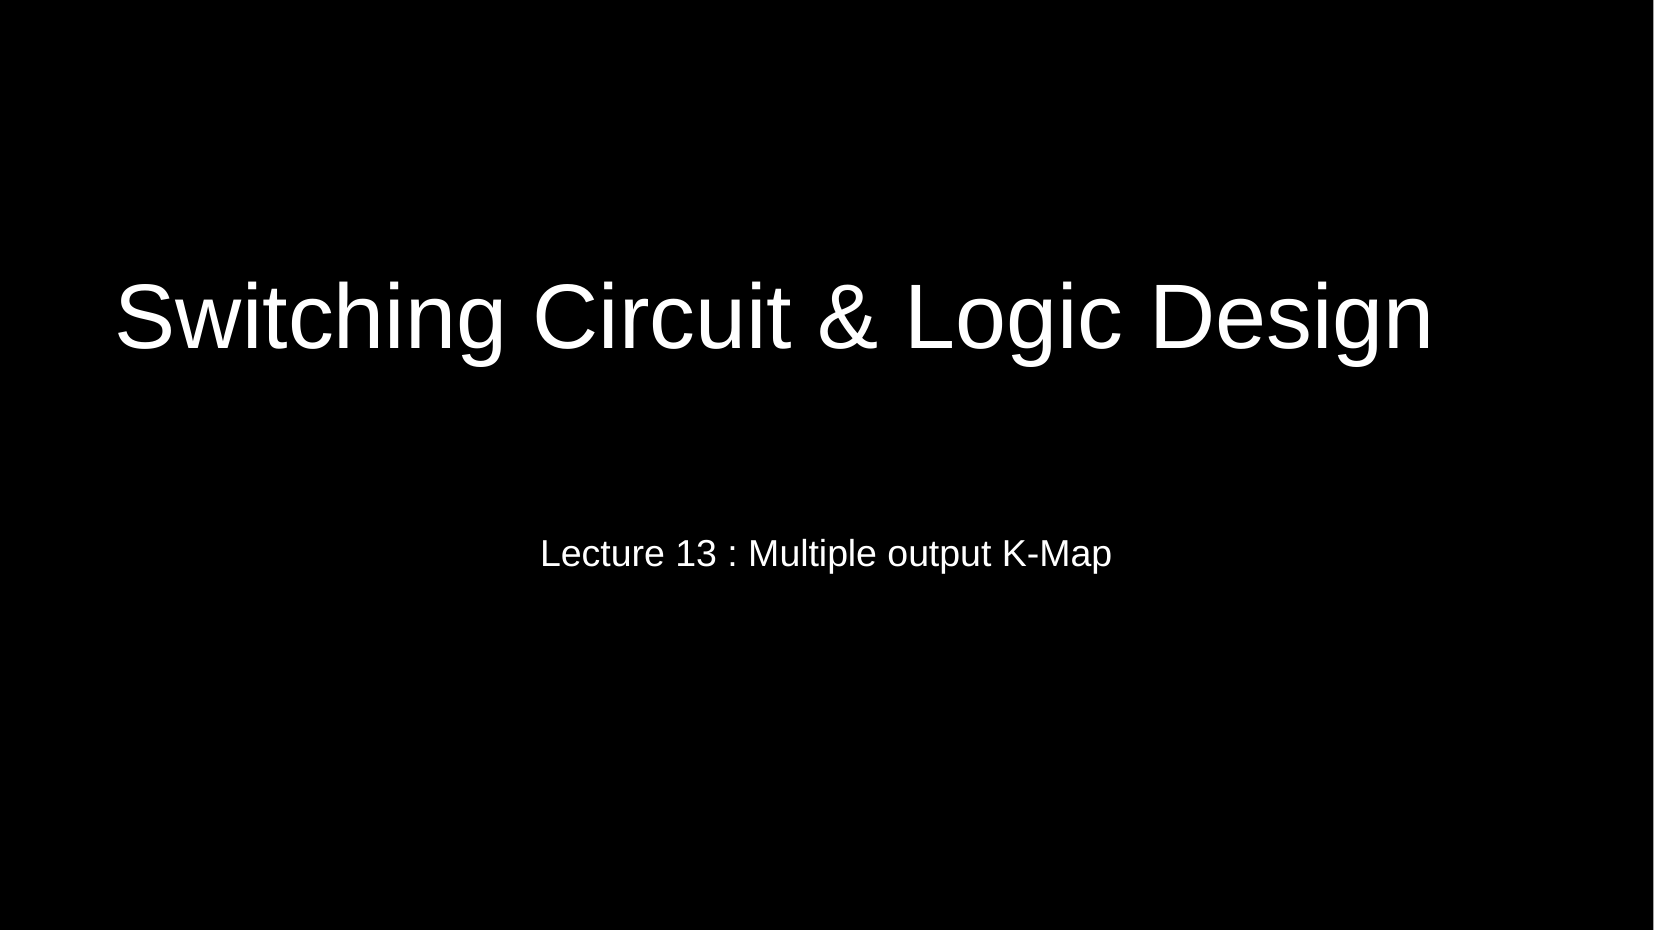

# Switching Circuit & Logic Design
Lecture 13 : Multiple output K-Map